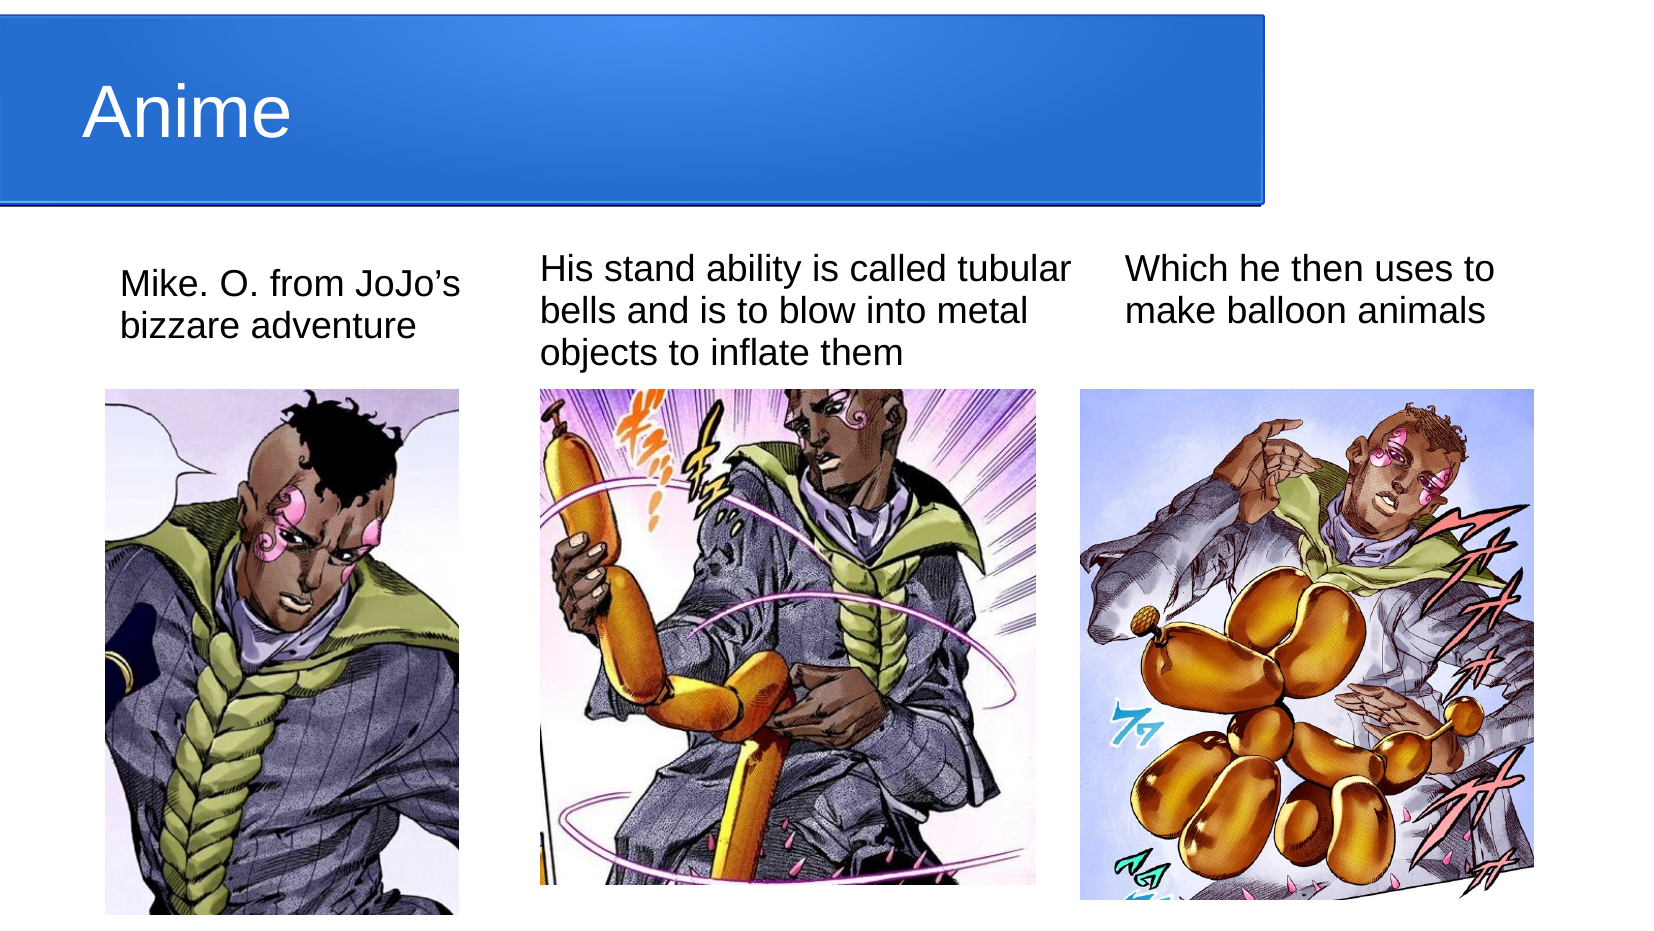

# Anime
His stand ability is called tubular bells and is to blow into metal objects to inflate them
Which he then uses to make balloon animals
Mike. O. from JoJo’s bizzare adventure